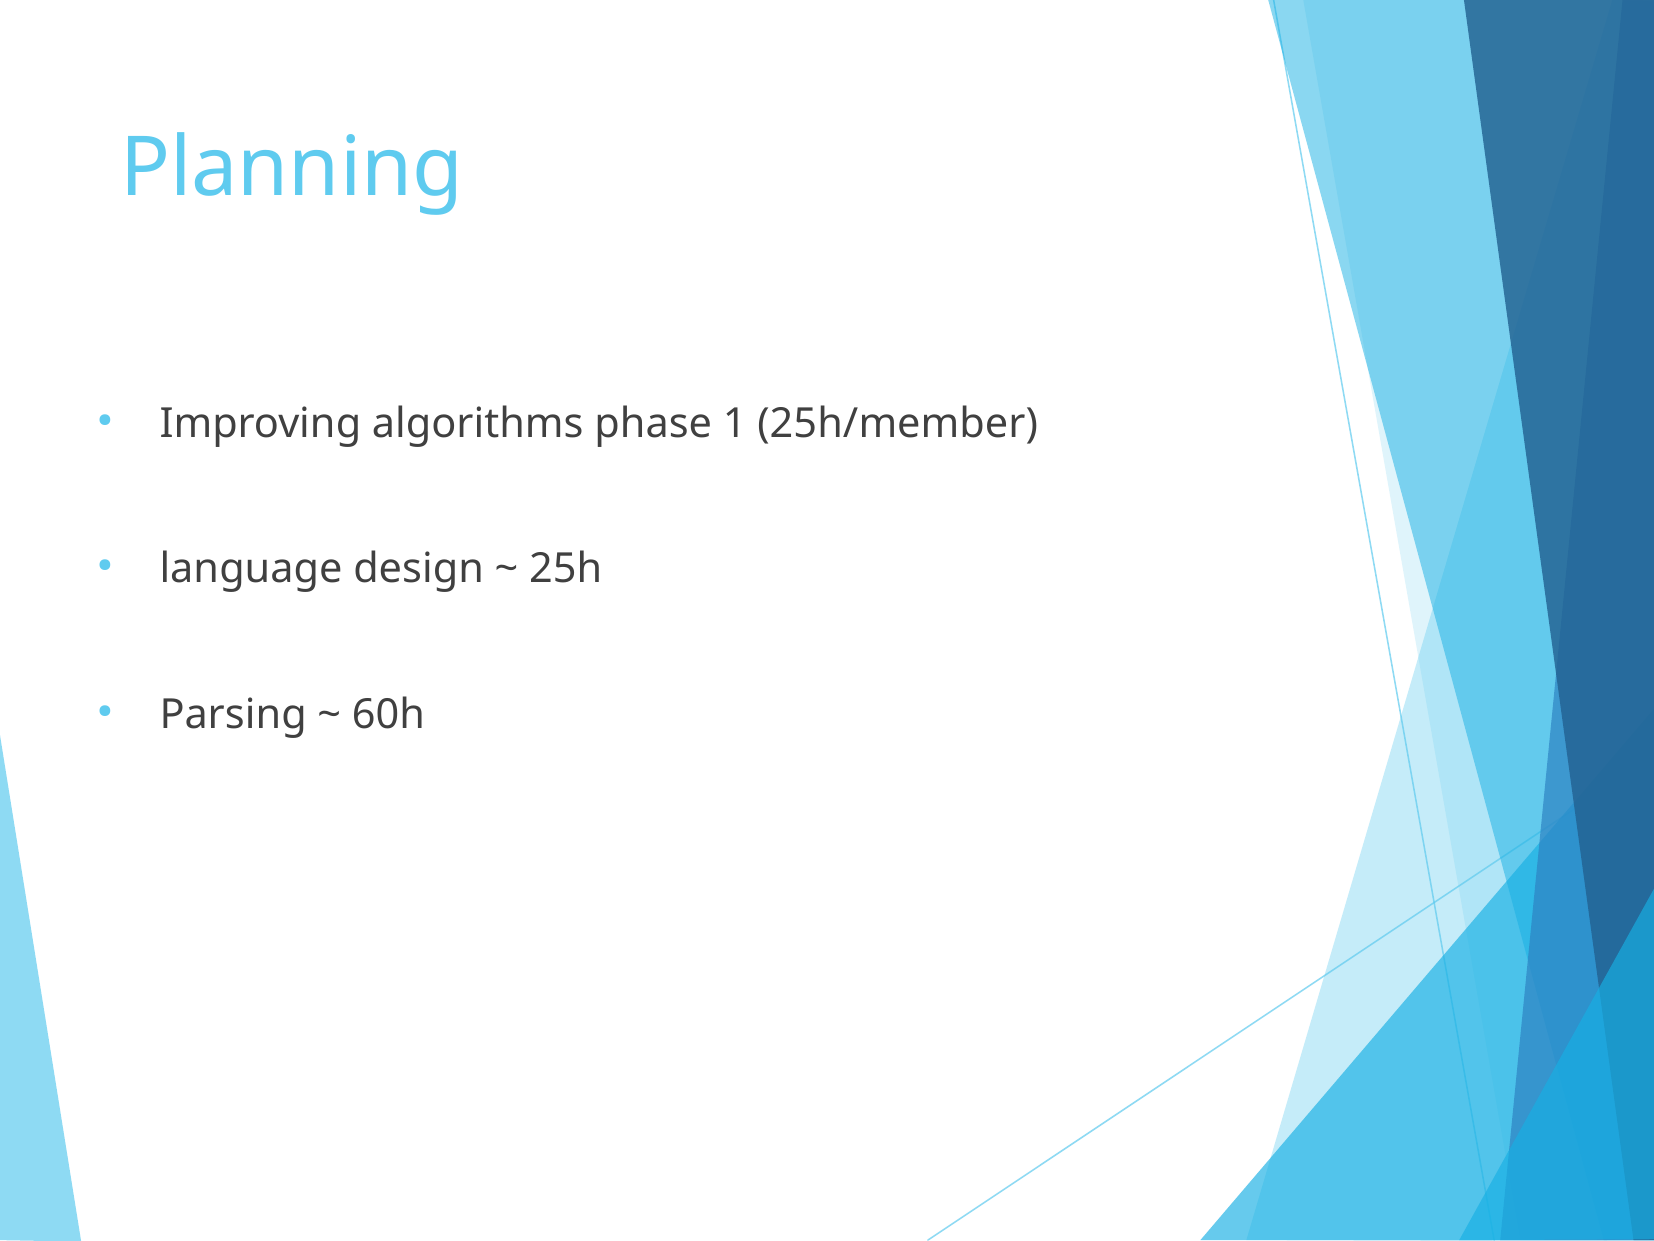

Planning
# Improving algorithms phase 1 (25h/member)
language design ~ 25h
Parsing ~ 60h